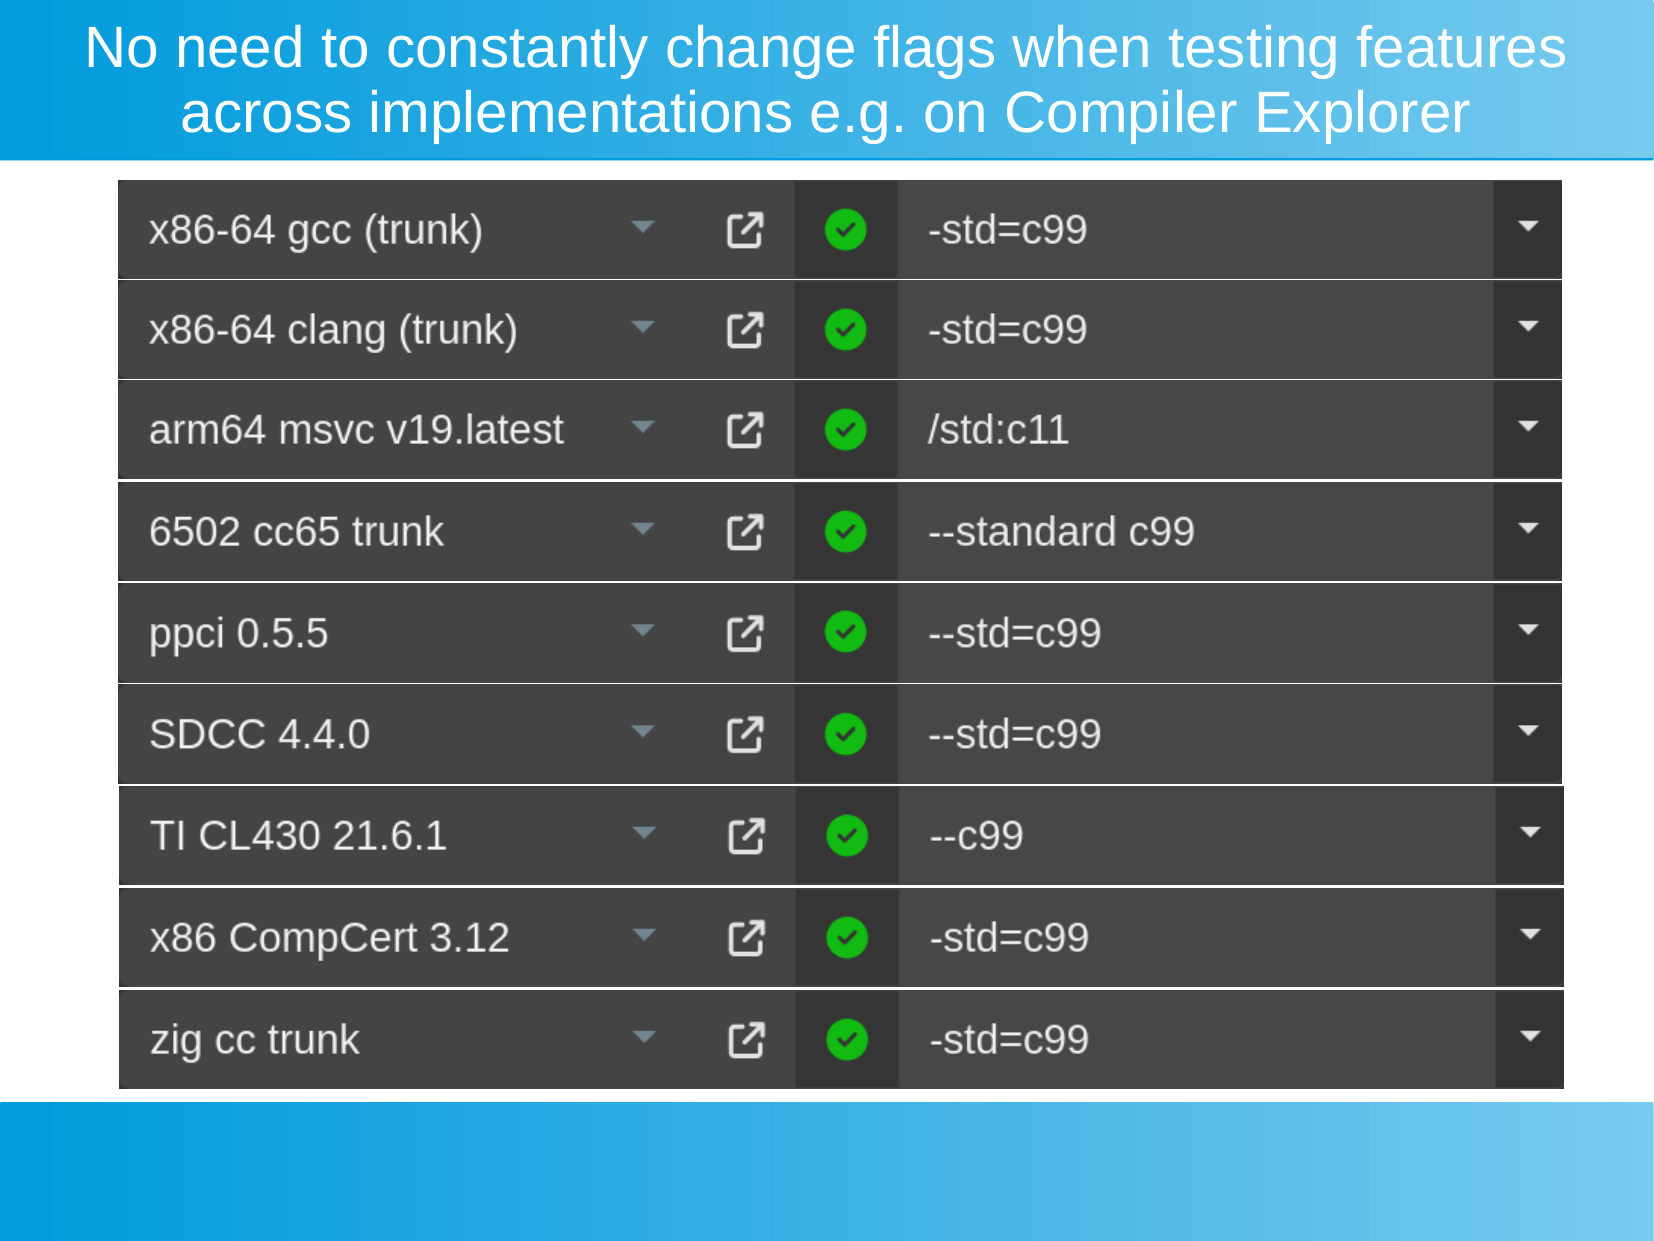

# No need to constantly change flags when testing features across implementations e.g. on Compiler Explorer